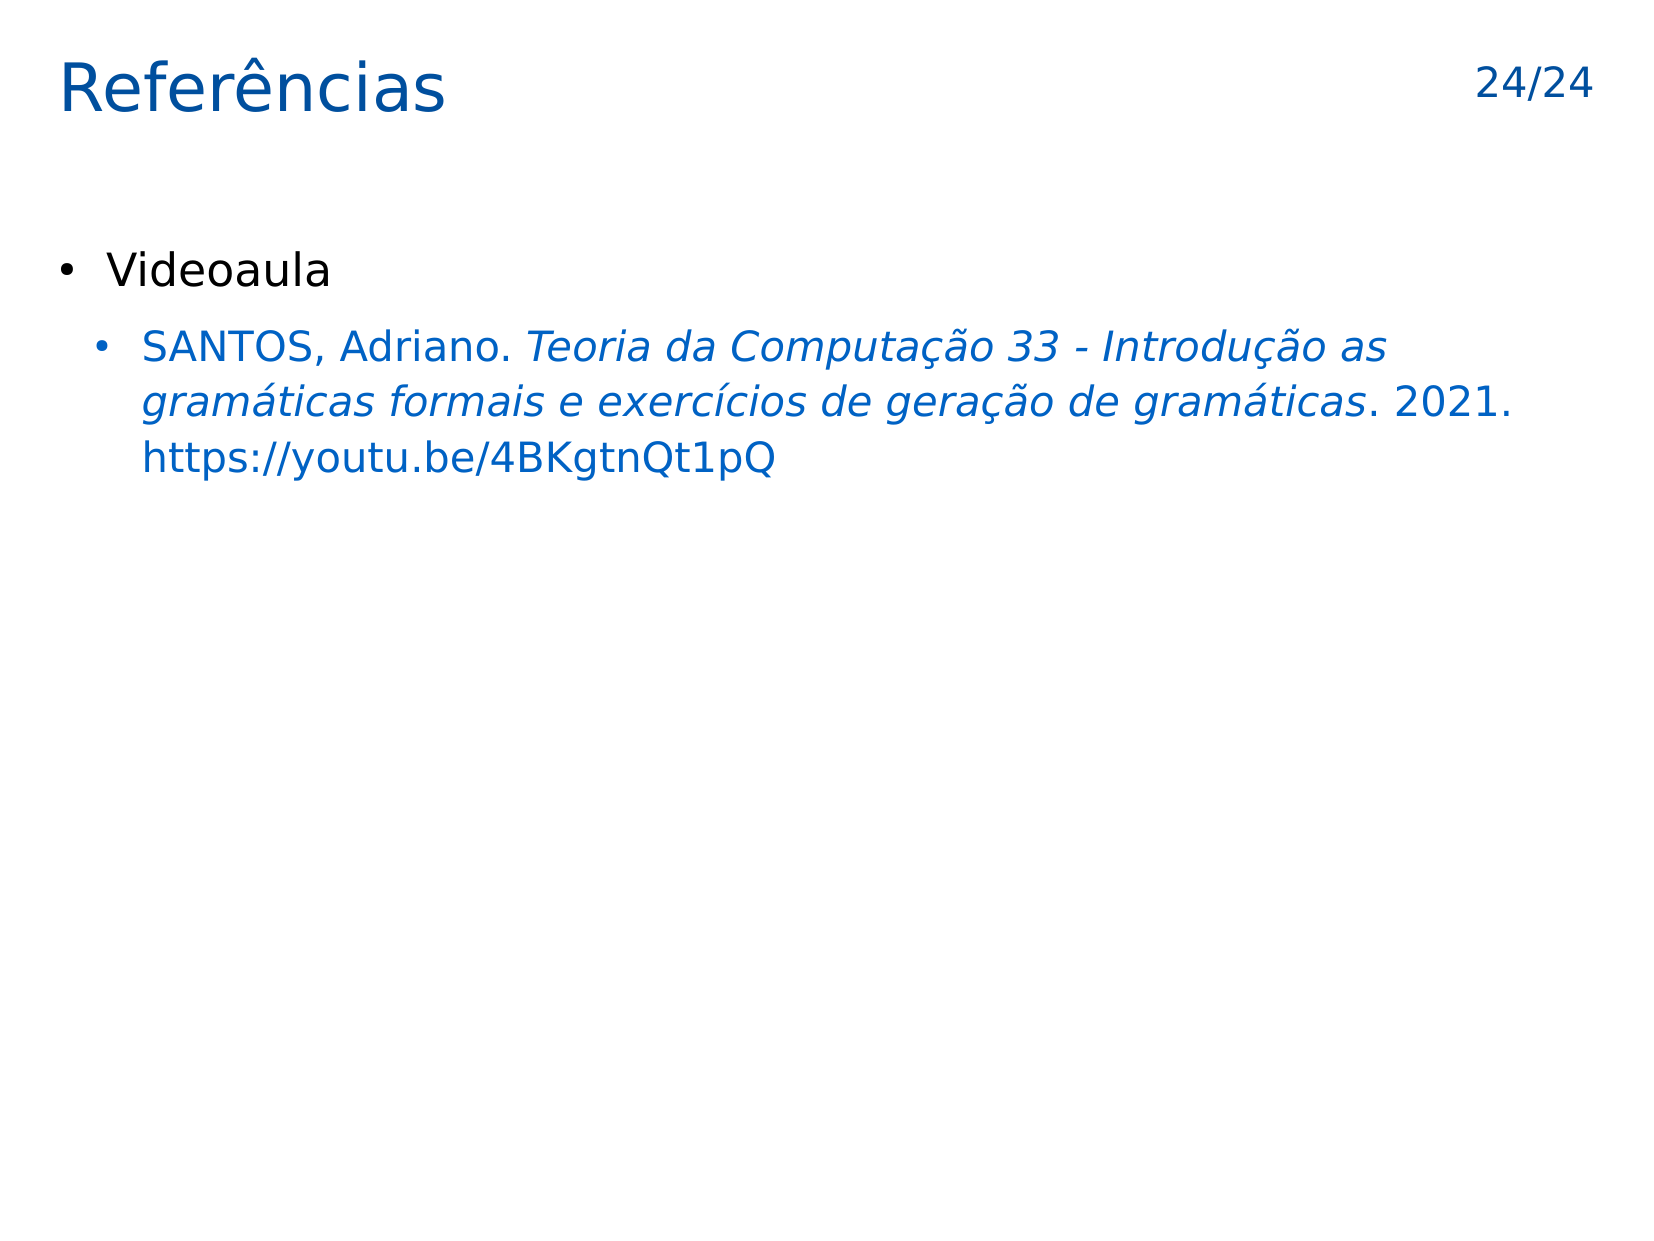

# Referências
24
Videoaula
SANTOS, Adriano. Teoria da Computação 33 - Introdução as gramáticas formais e exercícios de geração de gramáticas. 2021. https://youtu.be/4BKgtnQt1pQ